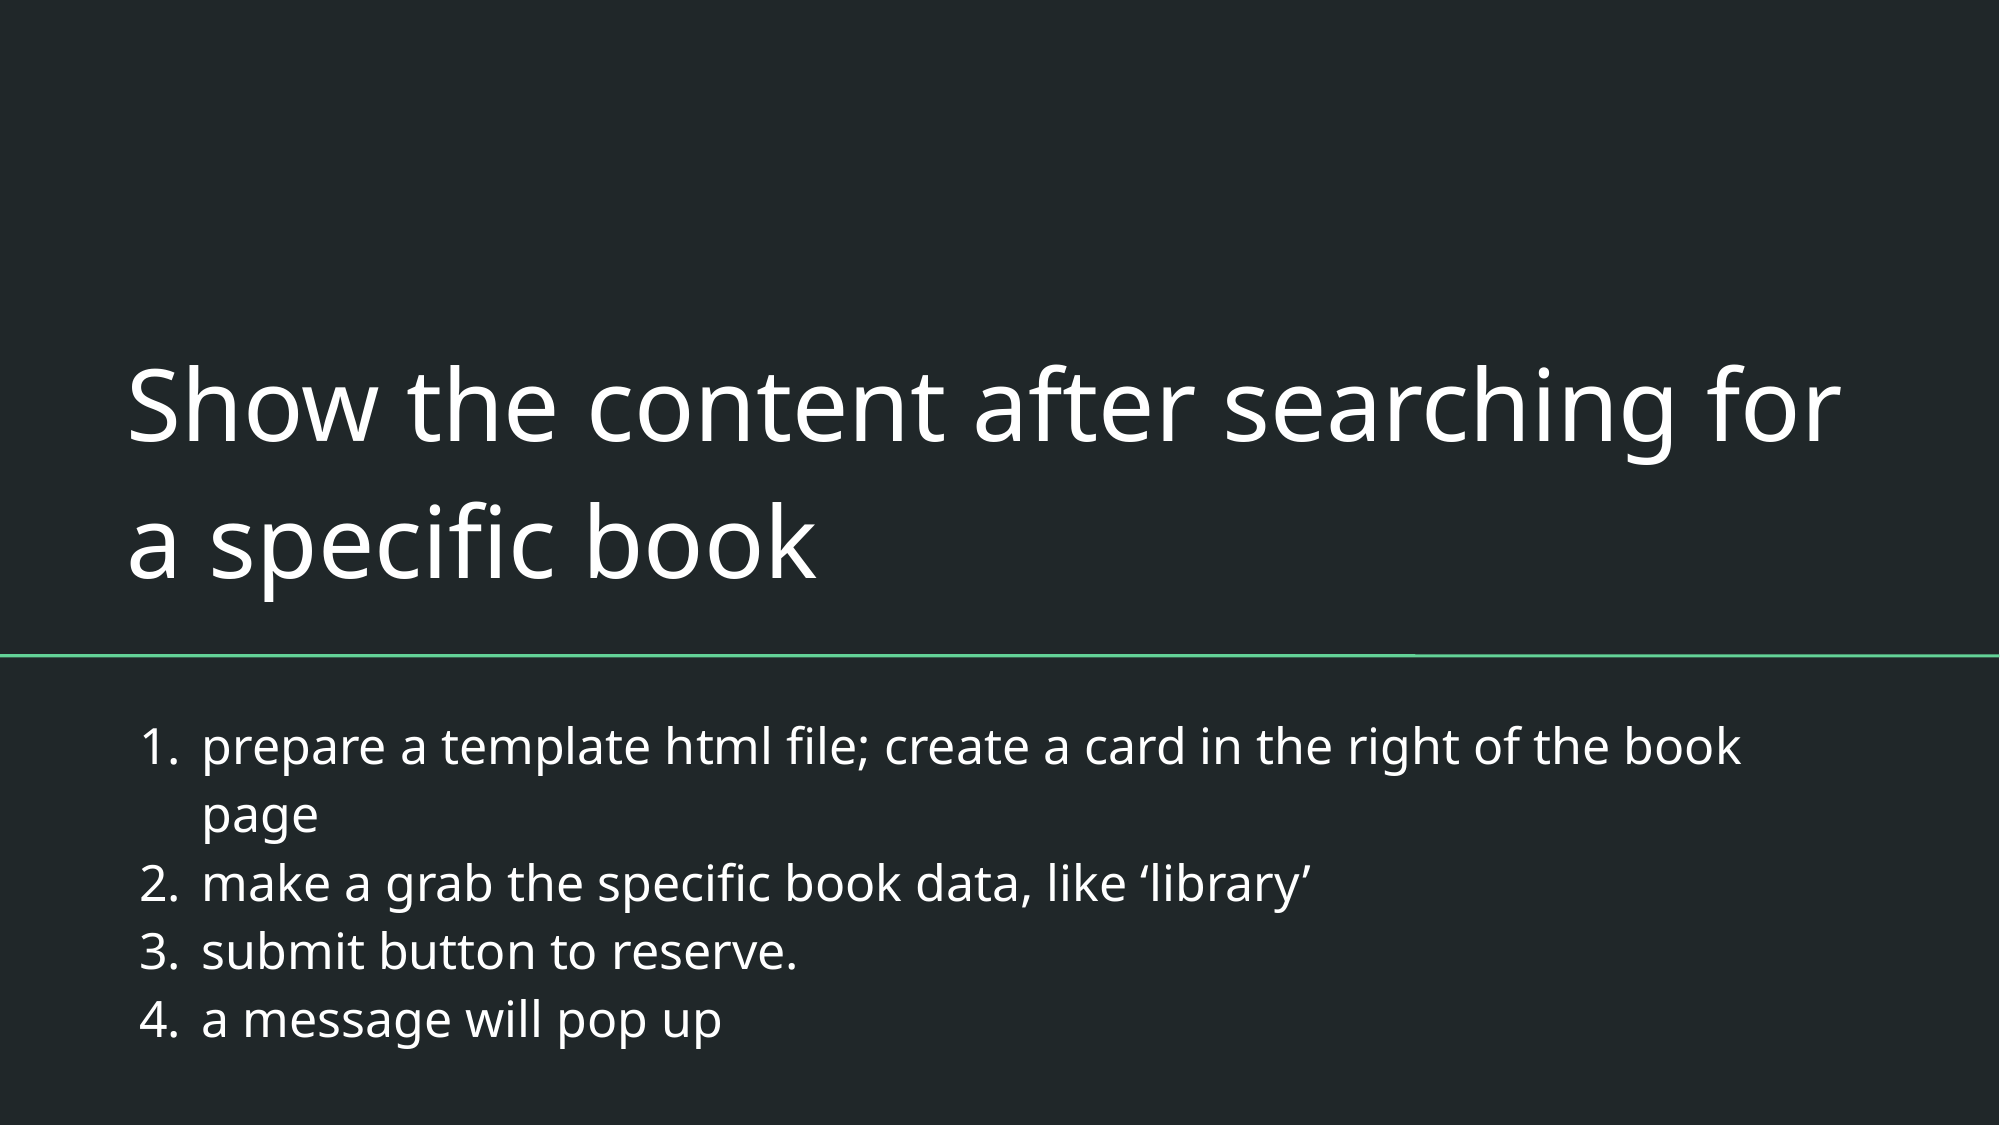

# Show the content after searching for a specific book
prepare a template html file; create a card in the right of the book page
make a grab the specific book data, like ‘library’
submit button to reserve.
a message will pop up